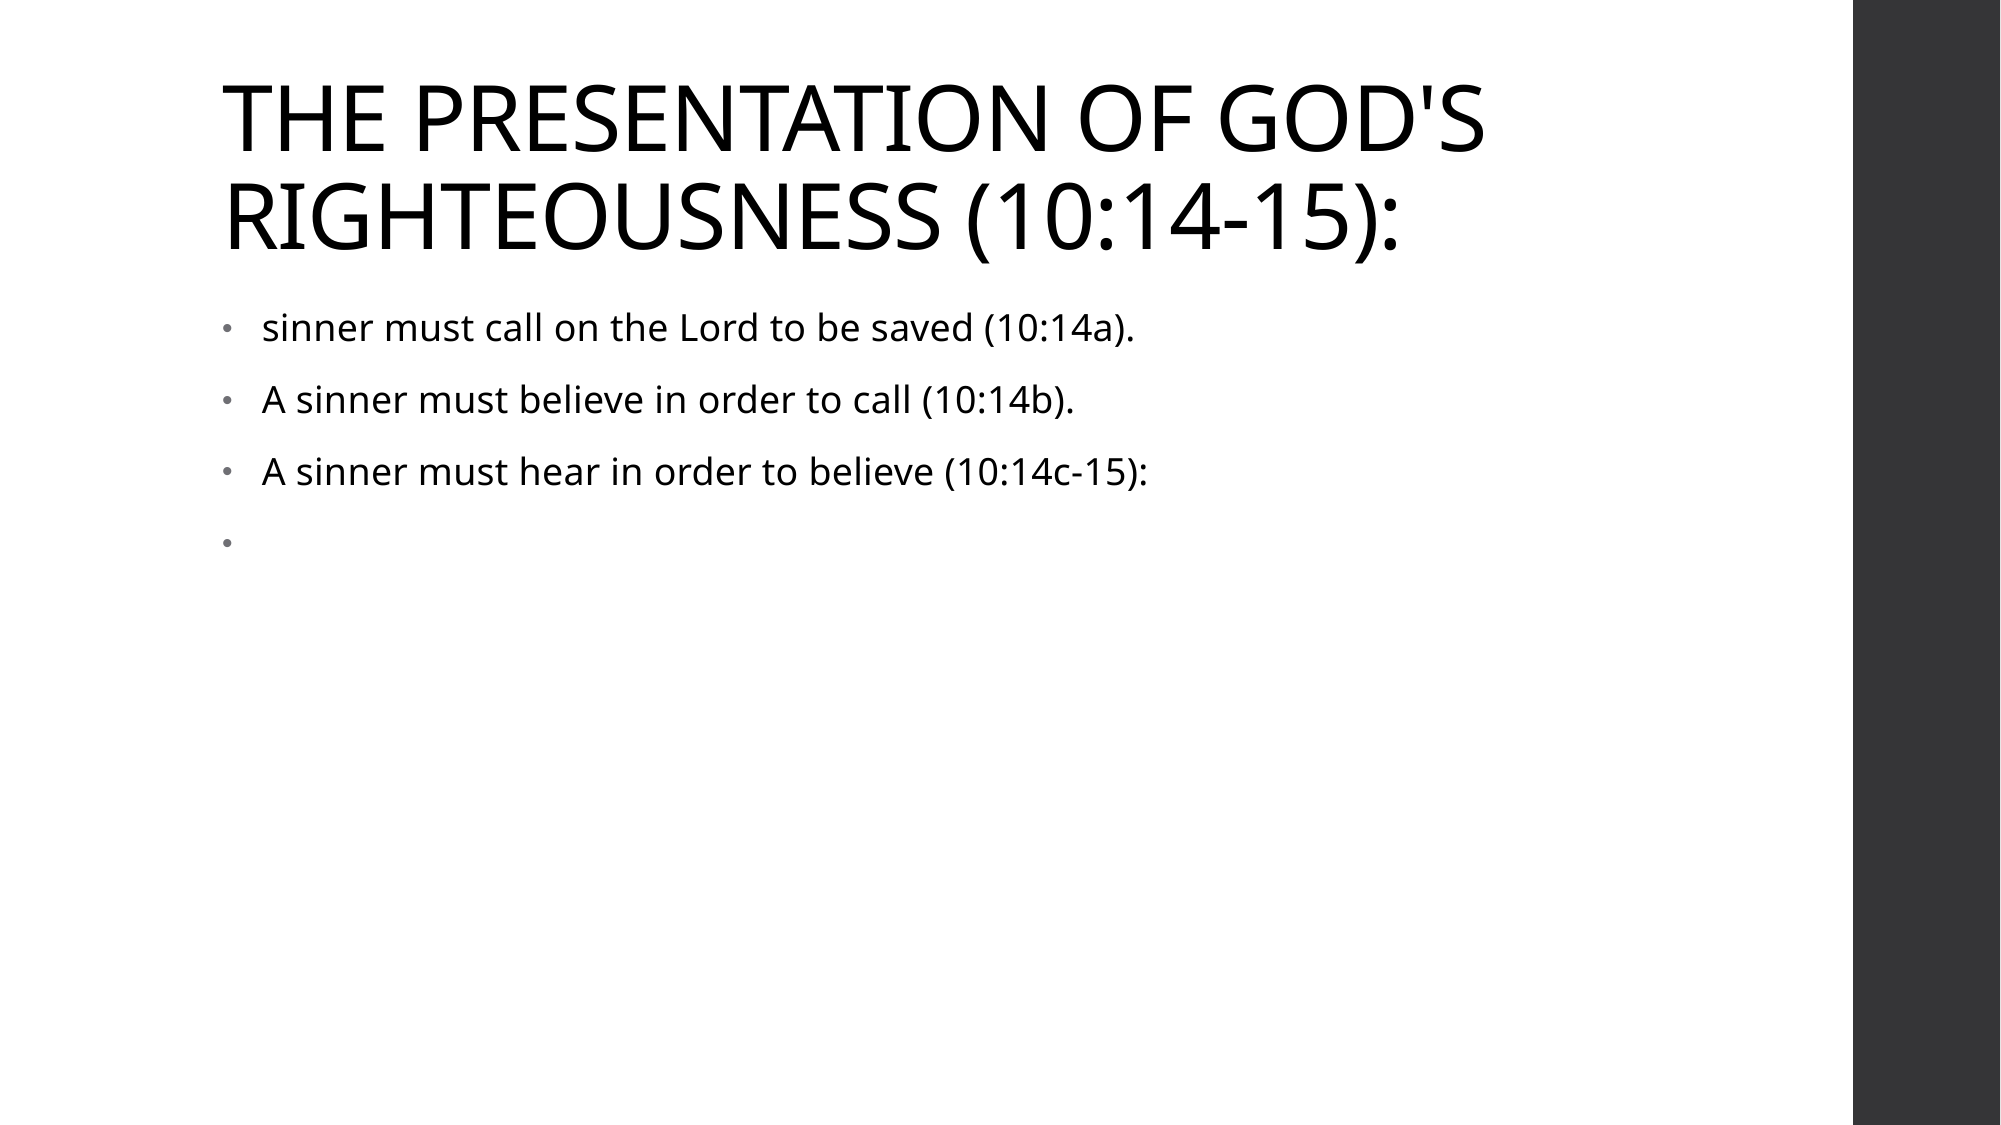

# THE PRESENTATION OF GOD'S RIGHTEOUSNESS (10:14-15):
 sinner must call on the Lord to be saved (10:14a).
 A sinner must believe in order to call (10:14b).
 A sinner must hear in order to believe (10:14c-15):